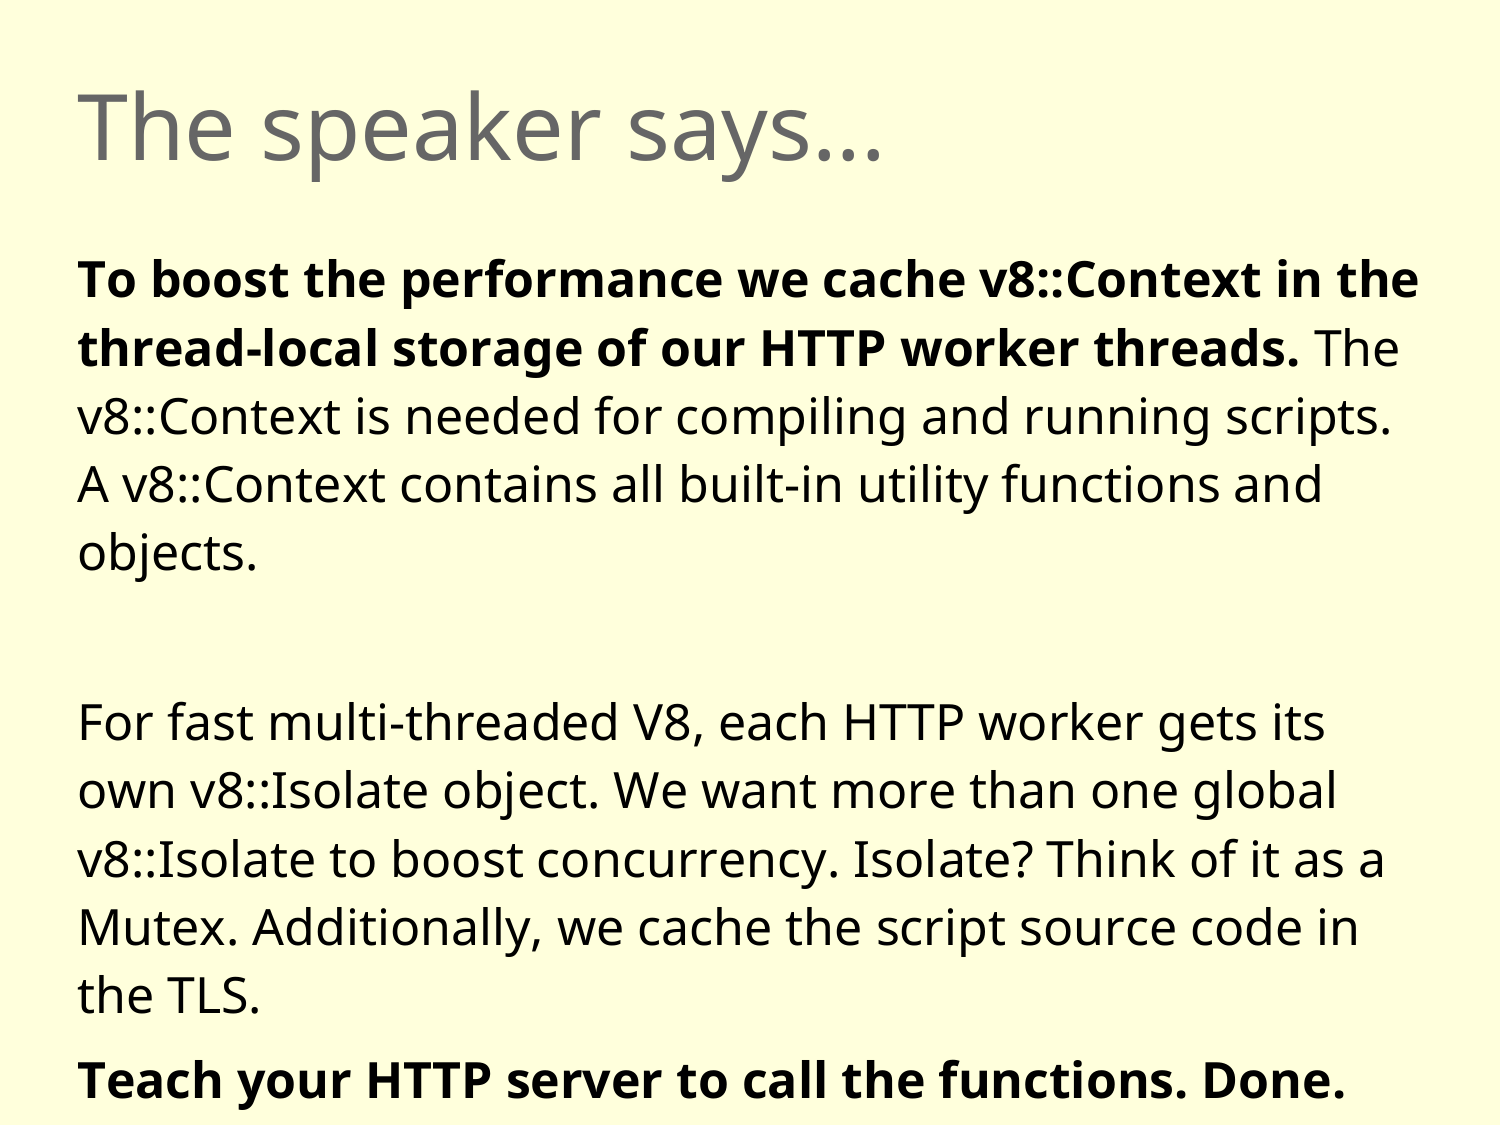

# The speaker says...
To boost the performance we cache v8::Context in the thread-local storage of our HTTP worker threads. The v8::Context is needed for compiling and running scripts. A v8::Context contains all built-in utility functions and objects.
For fast multi-threaded V8, each HTTP worker gets its own v8::Isolate object. We want more than one global v8::Isolate to boost concurrency. Isolate? Think of it as a Mutex. Additionally, we cache the script source code in the TLS.
Teach your HTTP server to call the functions. Done.